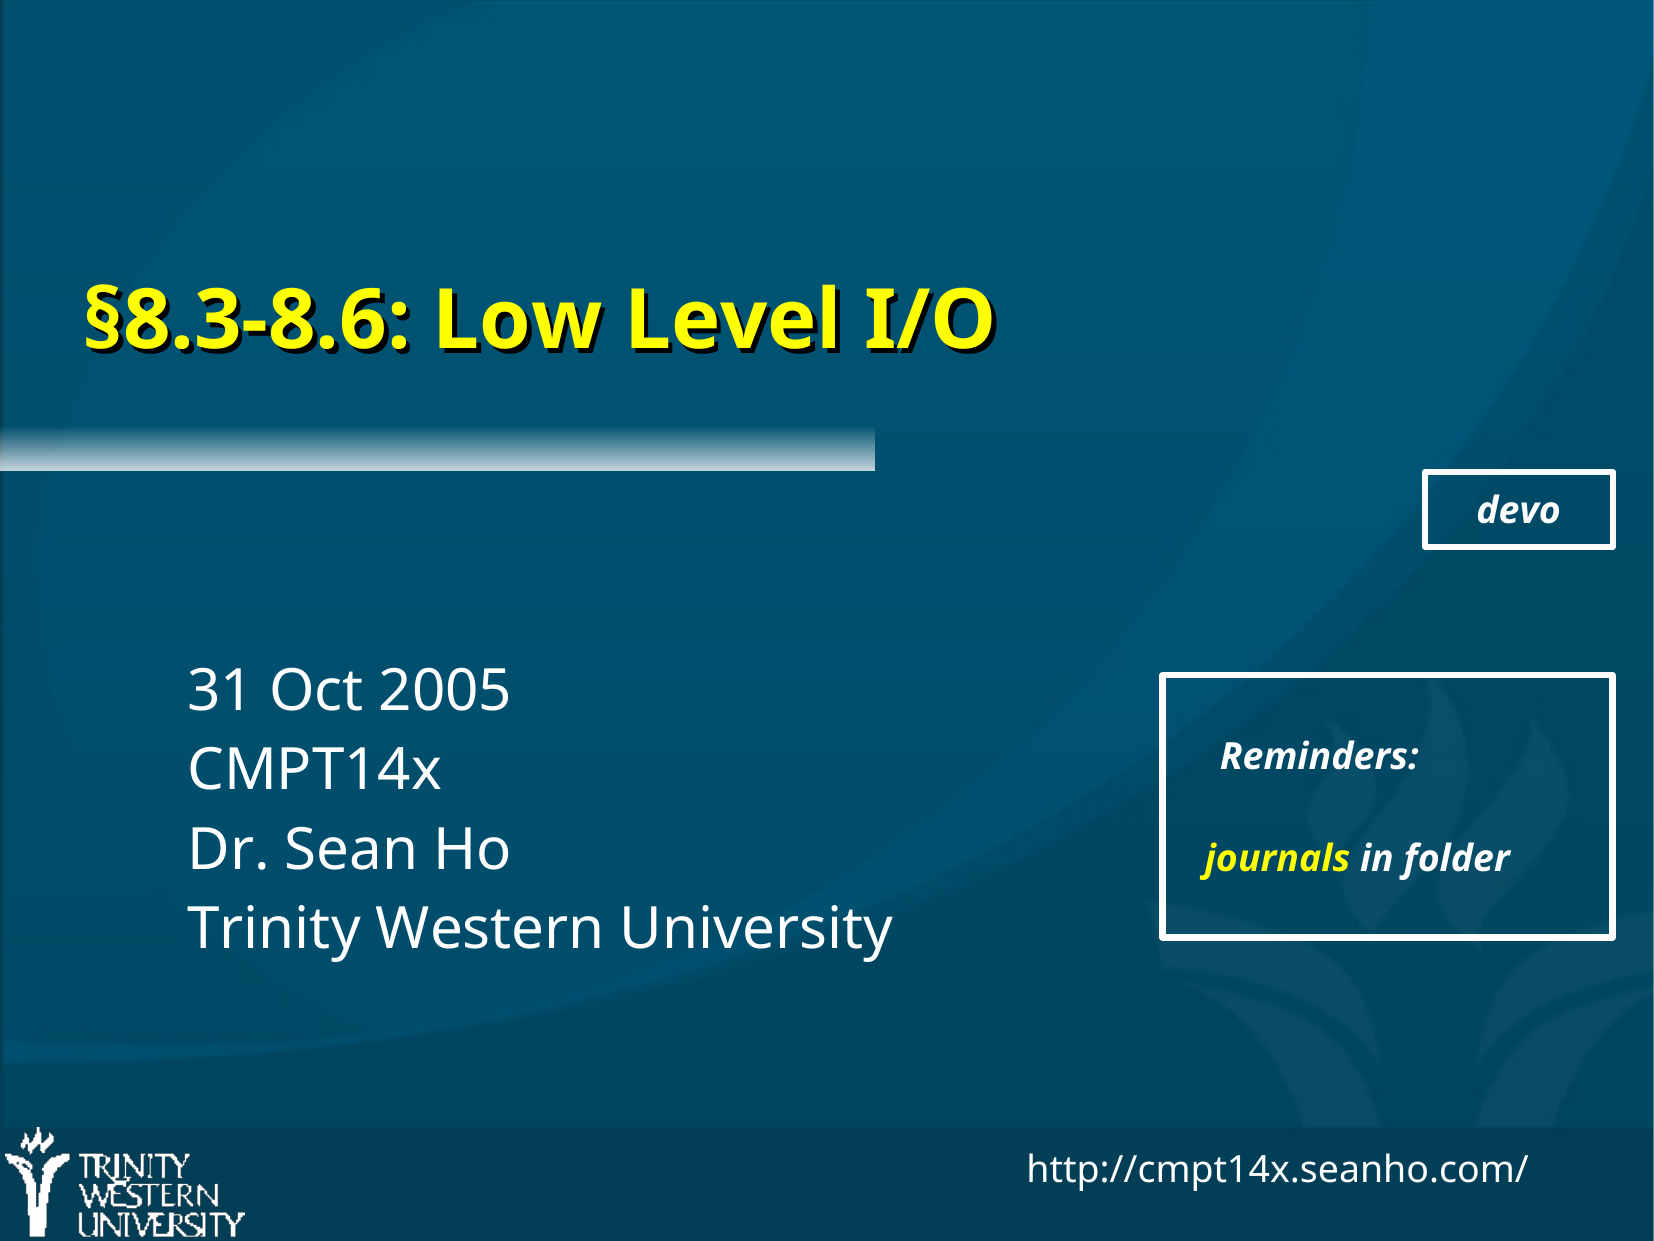

# §8.3-8.6: Low Level I/O
devo
31 Oct 2005
CMPT14x
Dr. Sean Ho
Trinity Western University
Reminders:
journals in folder
http://cmpt14x.seanho.com/